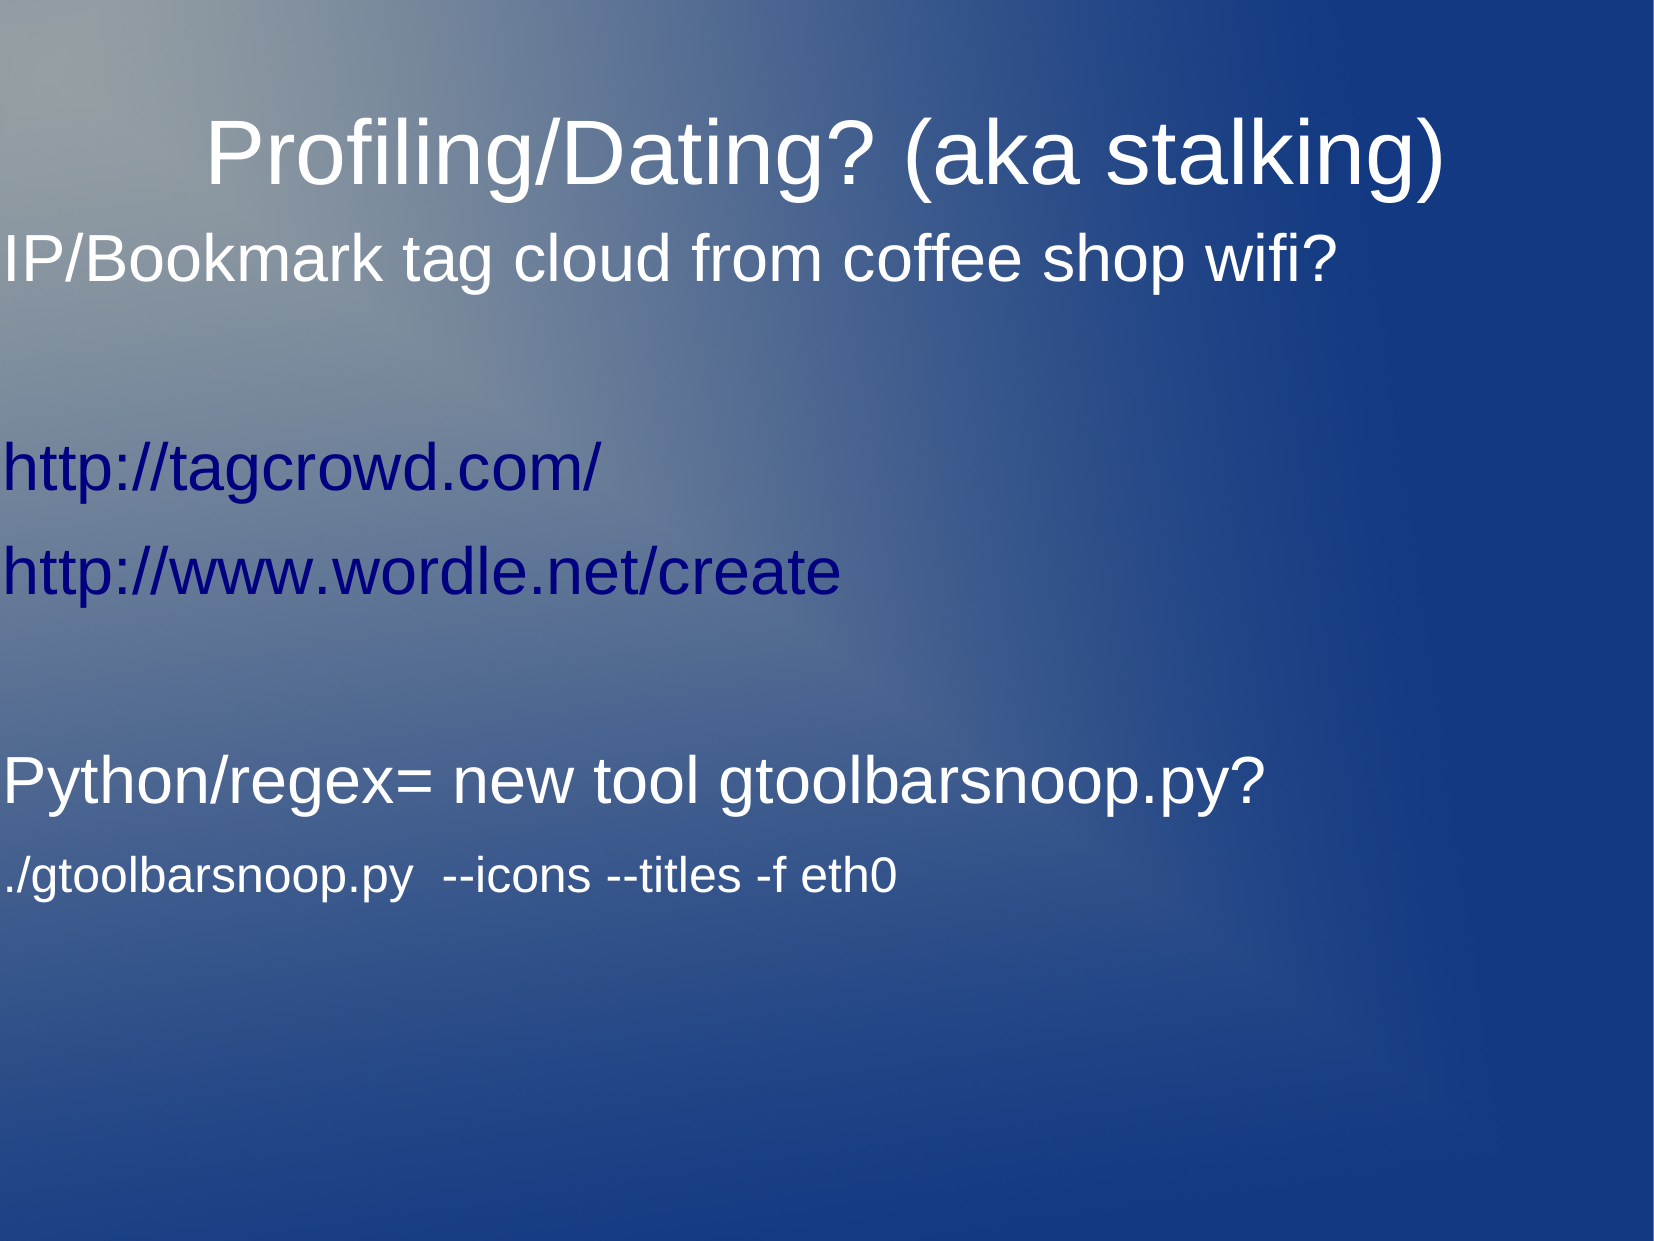

# Profiling/Dating? (aka stalking)
IP/Bookmark tag cloud from coffee shop wifi?
http://tagcrowd.com/
http://www.wordle.net/create
Python/regex= new tool gtoolbarsnoop.py?
./gtoolbarsnoop.py --icons --titles -f eth0